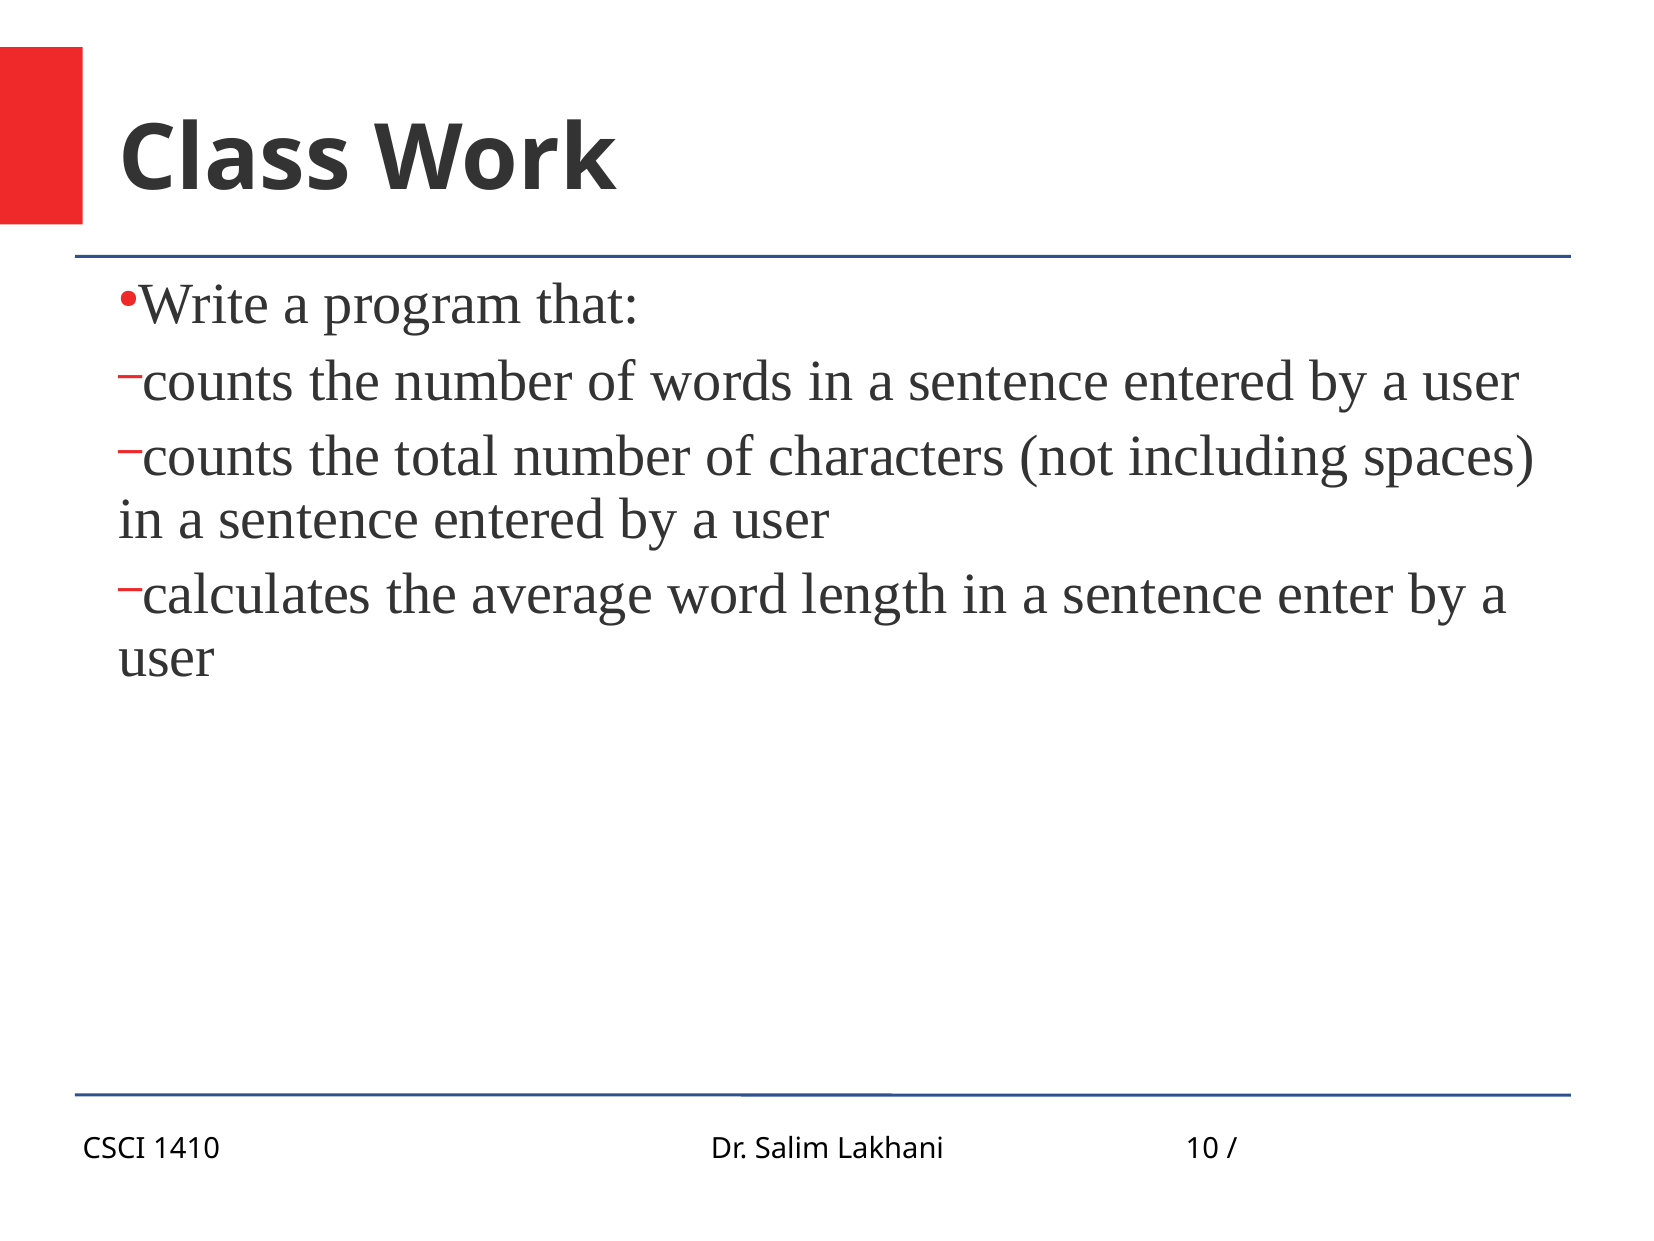

# Class Work
Write a program that:
counts the number of words in a sentence entered by a user
counts the total number of characters (not including spaces) in a sentence entered by a user
calculates the average word length in a sentence enter by a user
CSCI 1410
Dr. Salim Lakhani